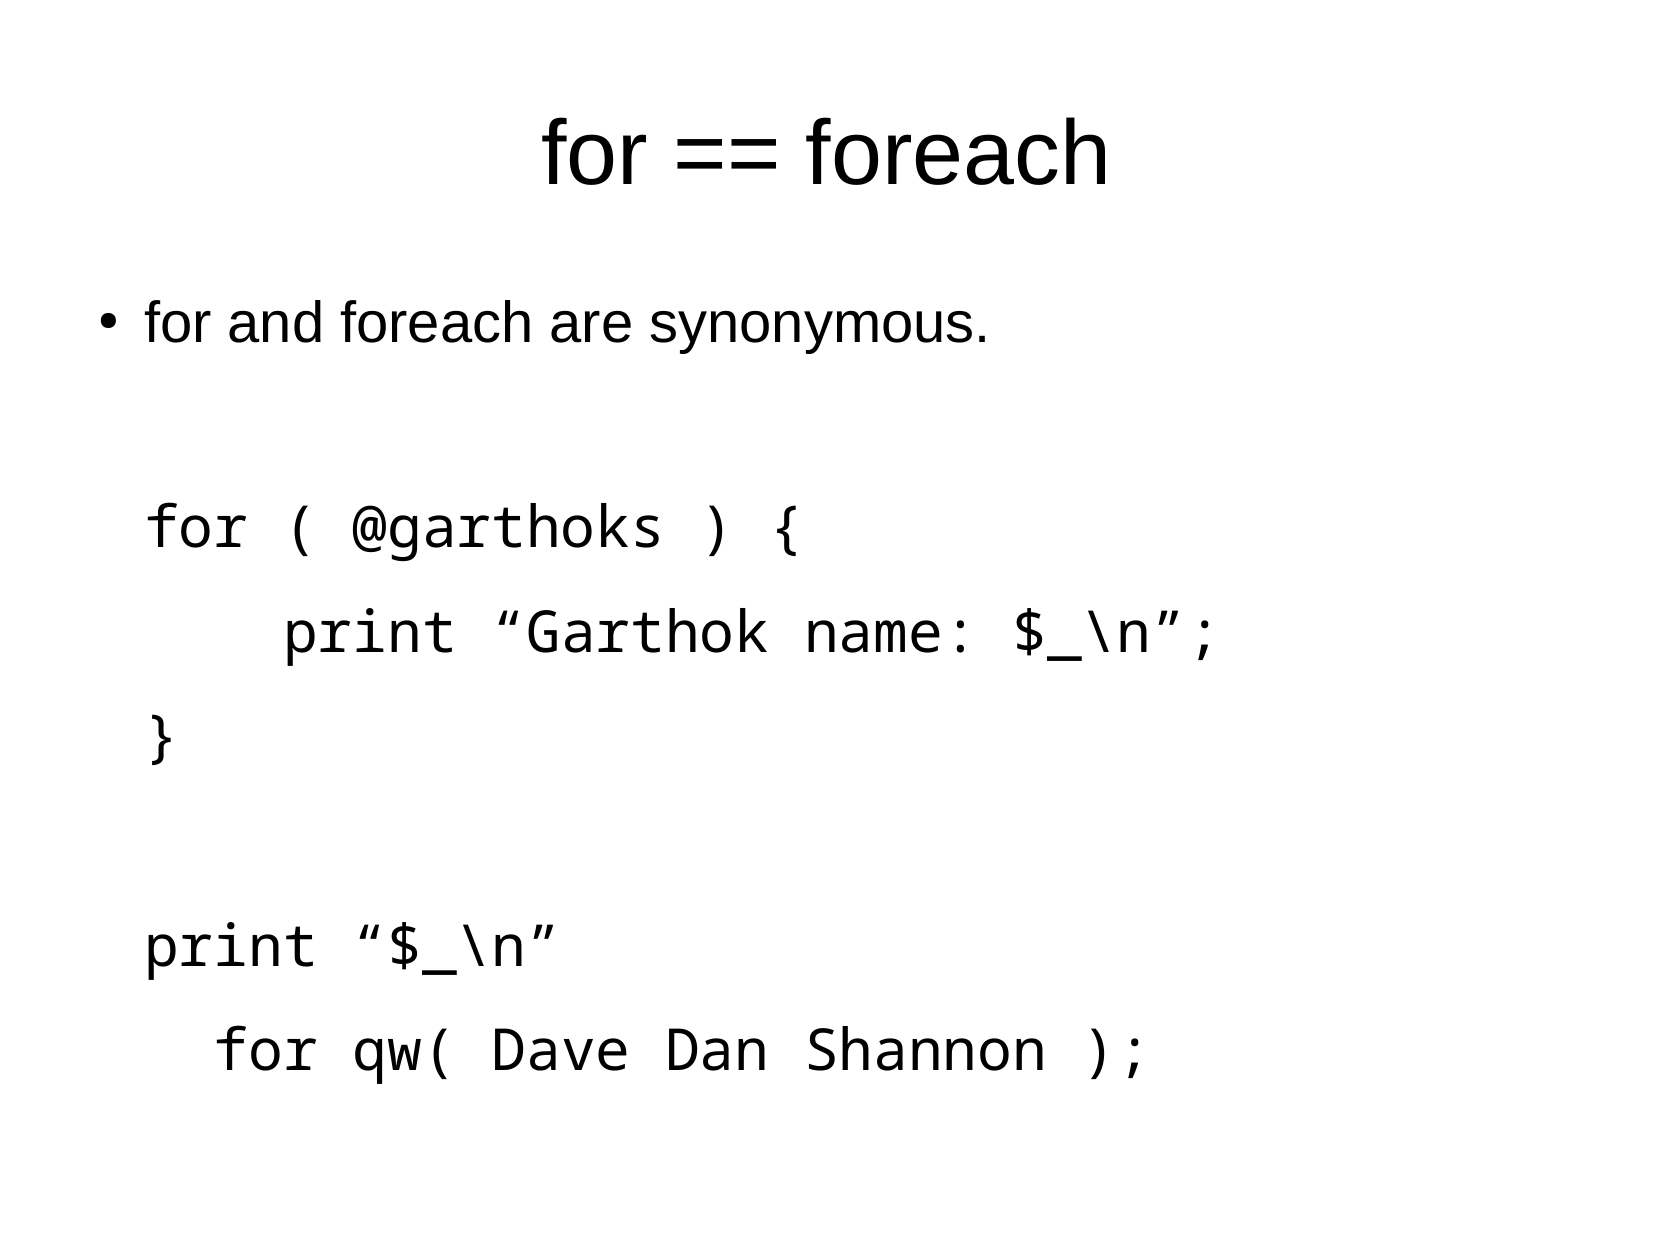

# for == foreach
for and foreach are synonymous.
for ( @garthoks ) {
 print “Garthok name: $_\n”;
}
print “$_\n”
 for qw( Dave Dan Shannon );